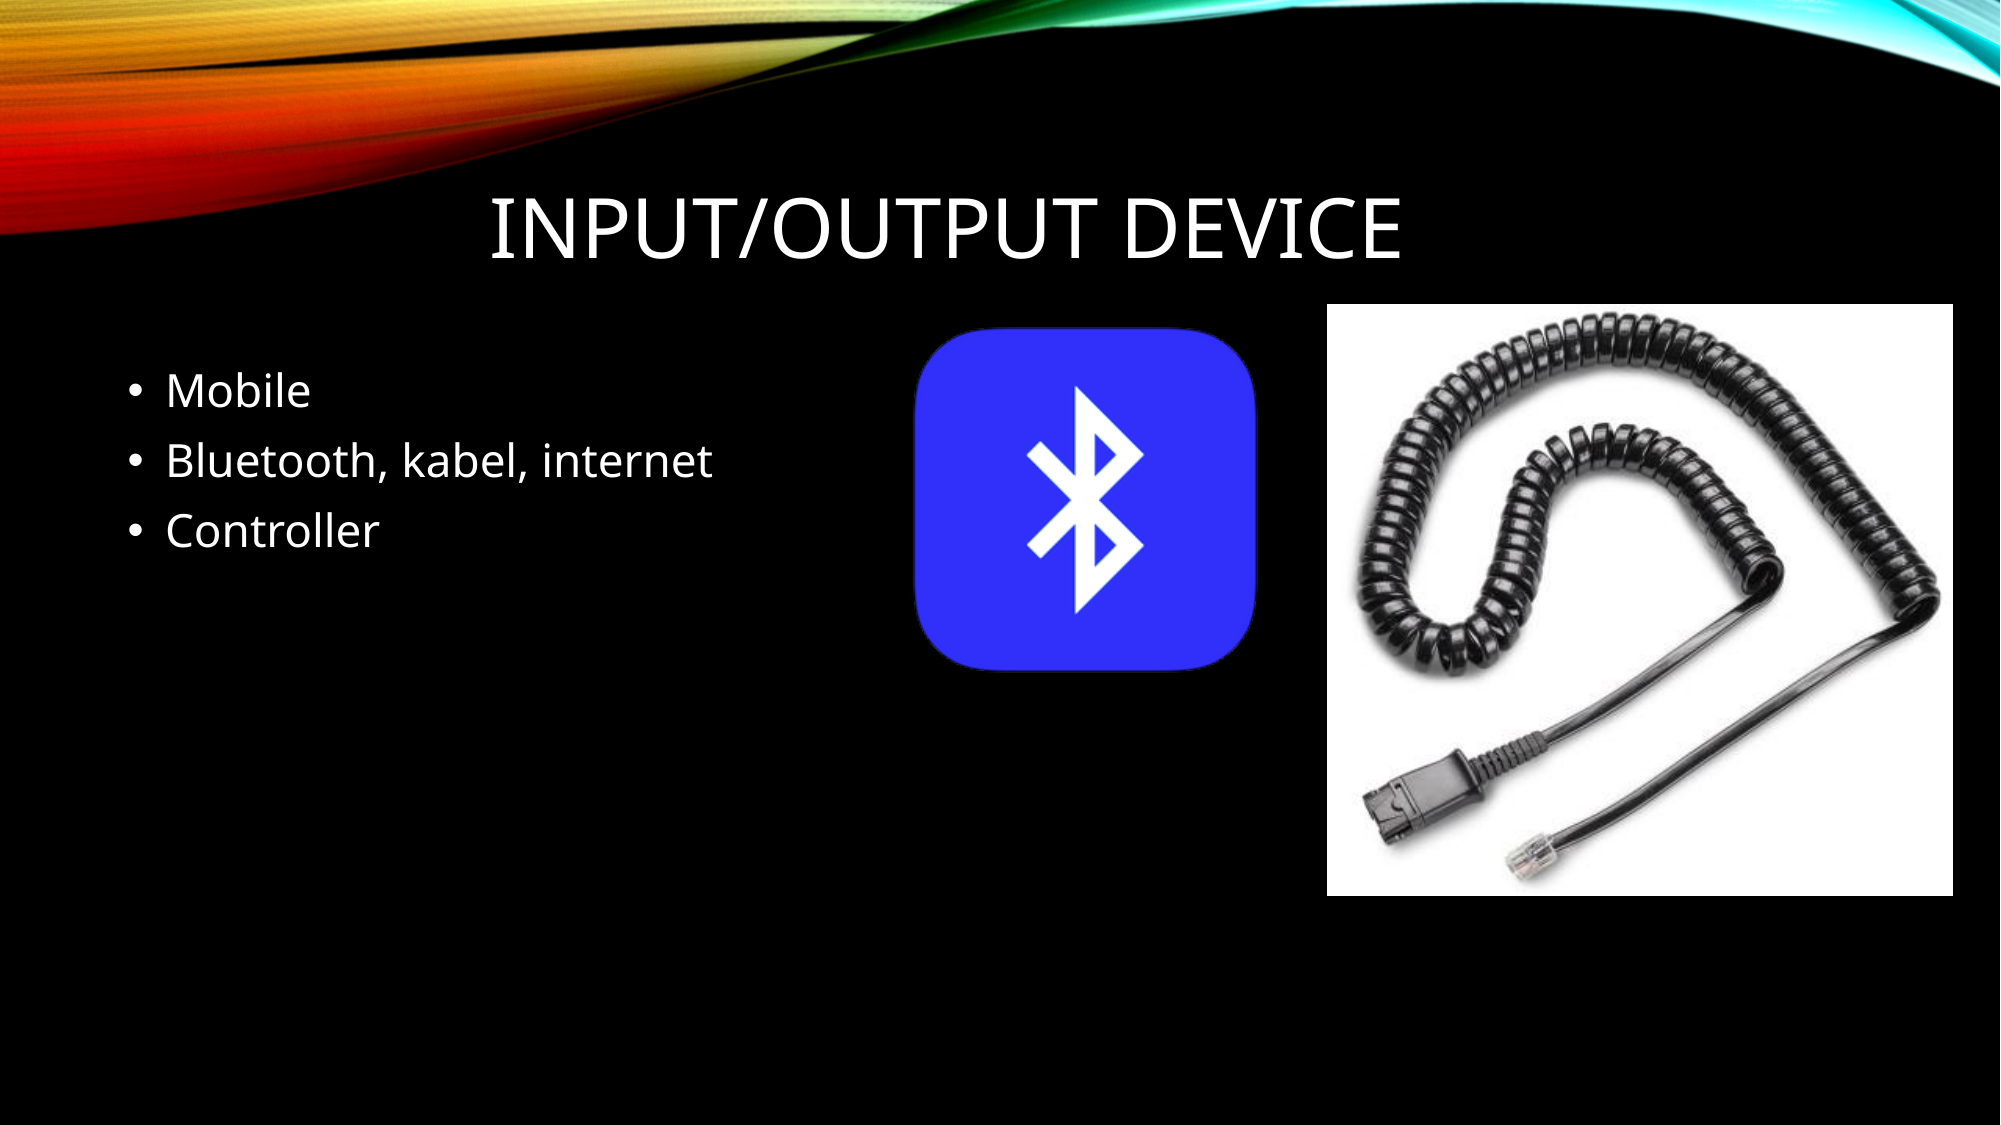

# Input/OutPut device
Mobile
Bluetooth, kabel, internet
Controller